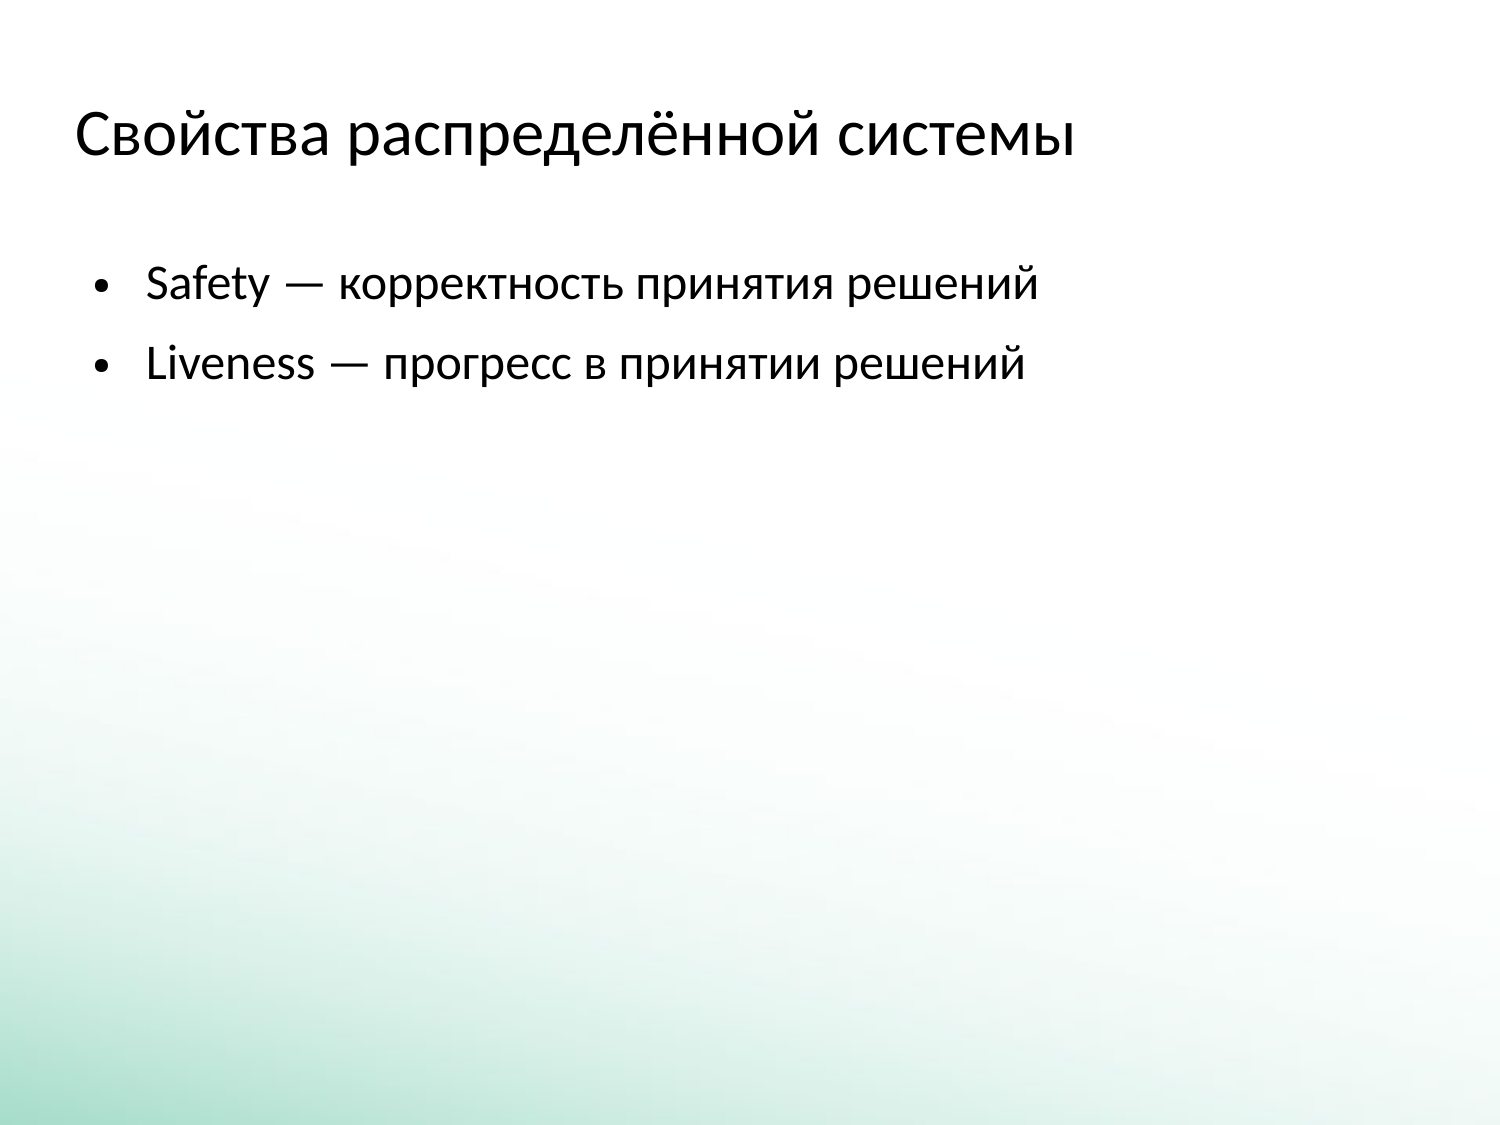

# Свойства распределённой системы
Safety — корректность принятия решений
Liveness — прогресс в принятии решений